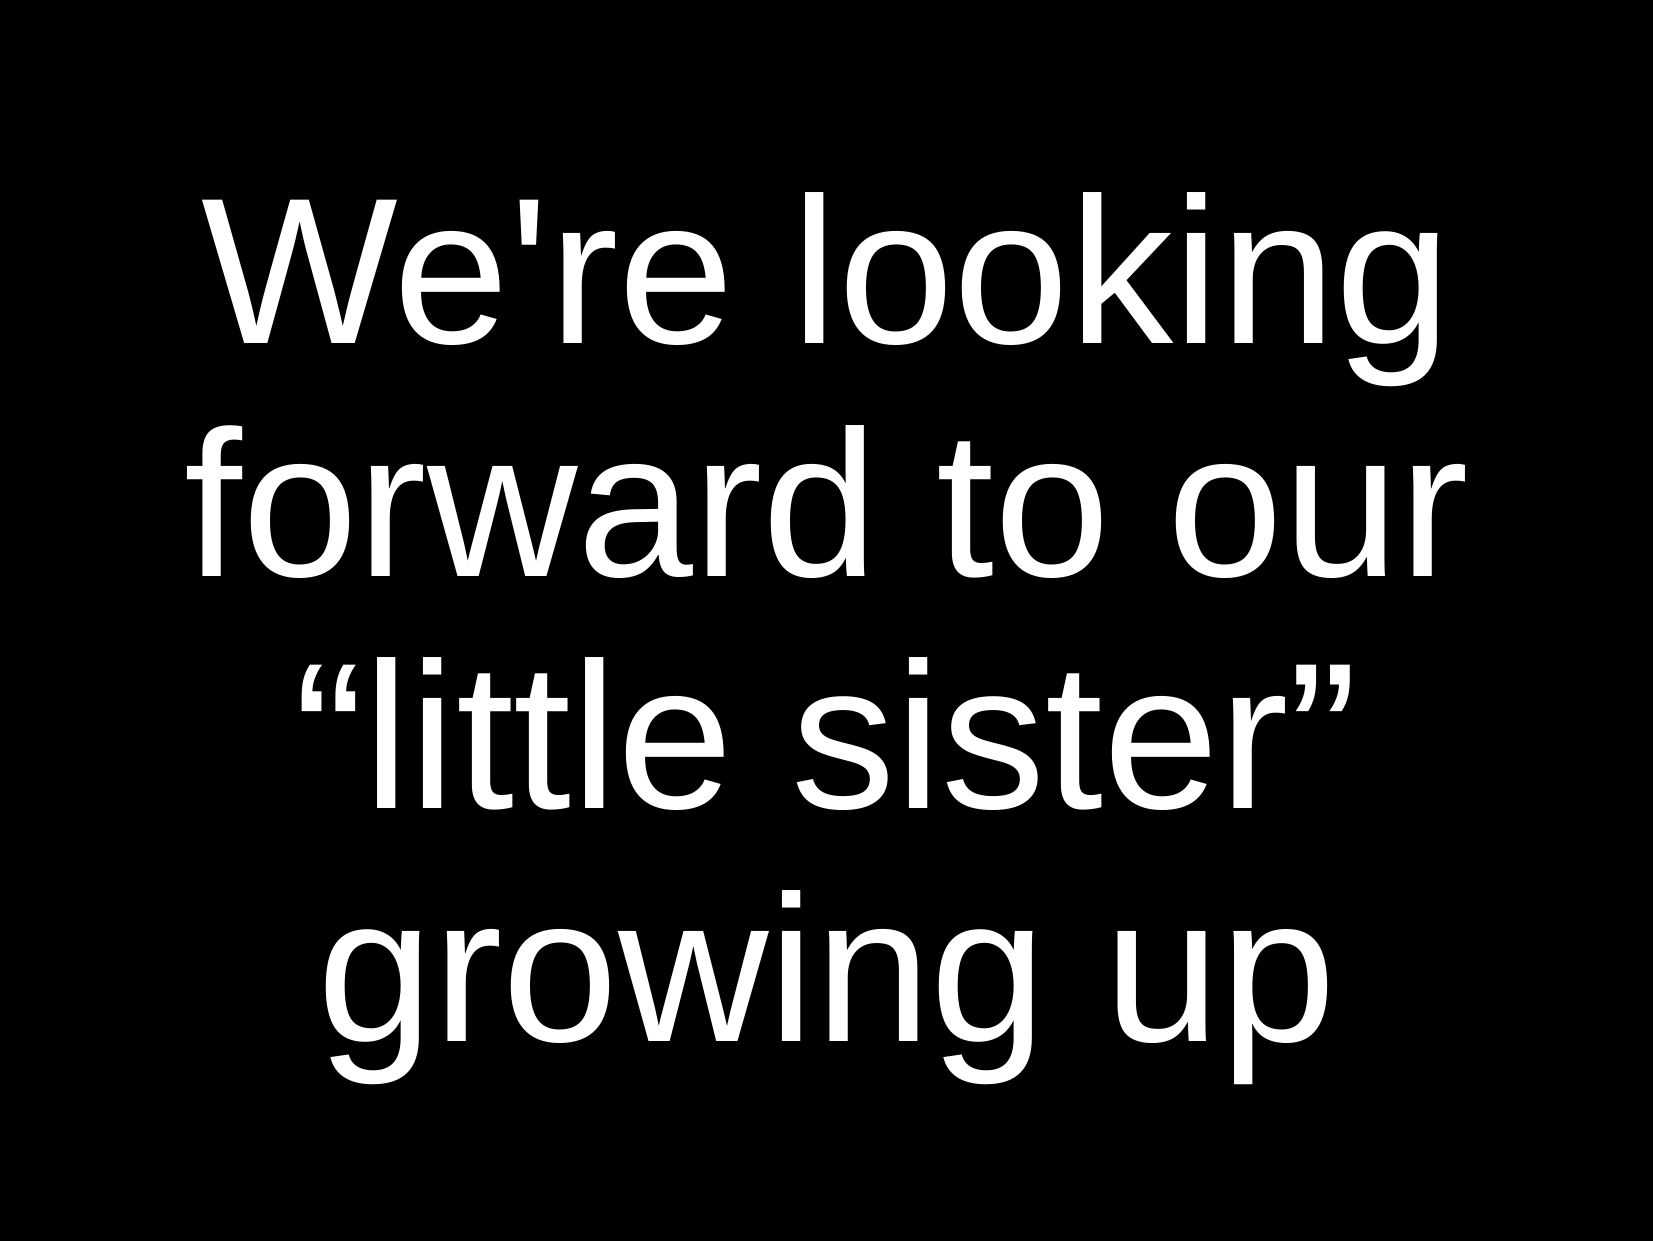

# We're looking forward to our “little sister” growing up